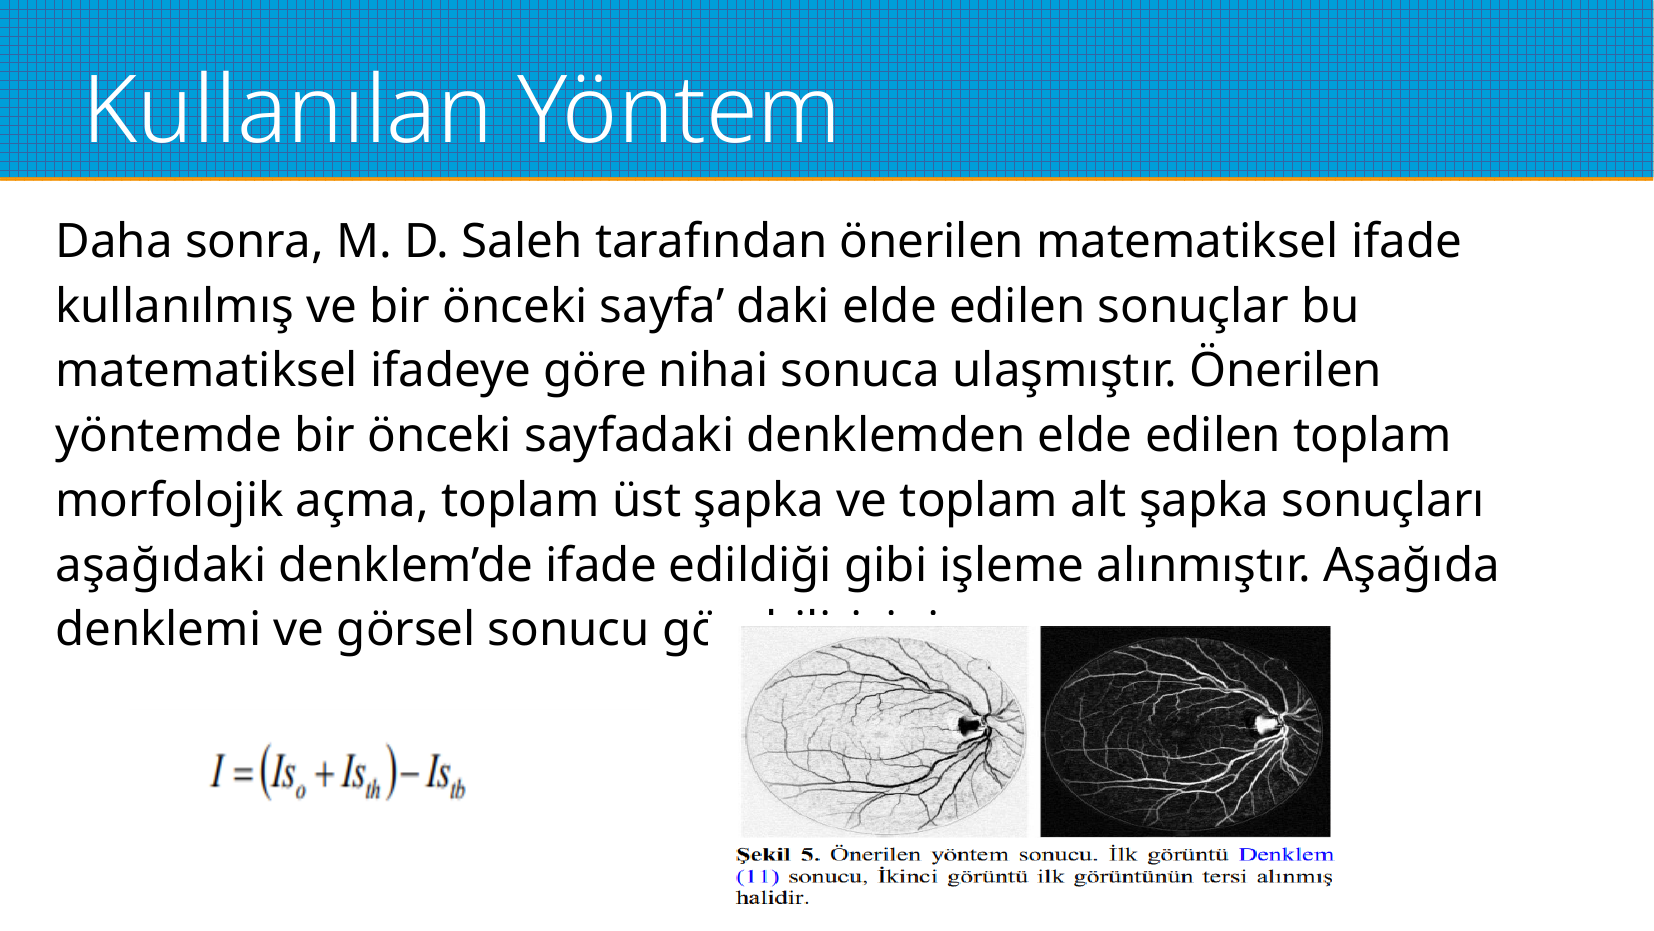

# Kullanılan Yöntem
Daha sonra, M. D. Saleh tarafından önerilen matematiksel ifade kullanılmış ve bir önceki sayfa’ daki elde edilen sonuçlar bu matematiksel ifadeye göre nihai sonuca ulaşmıştır. Önerilen yöntemde bir önceki sayfadaki denklemden elde edilen toplam morfolojik açma, toplam üst şapka ve toplam alt şapka sonuçları aşağıdaki denklem’de ifade edildiği gibi işleme alınmıştır. Aşağıda denklemi ve görsel sonucu görebilirisiniz.